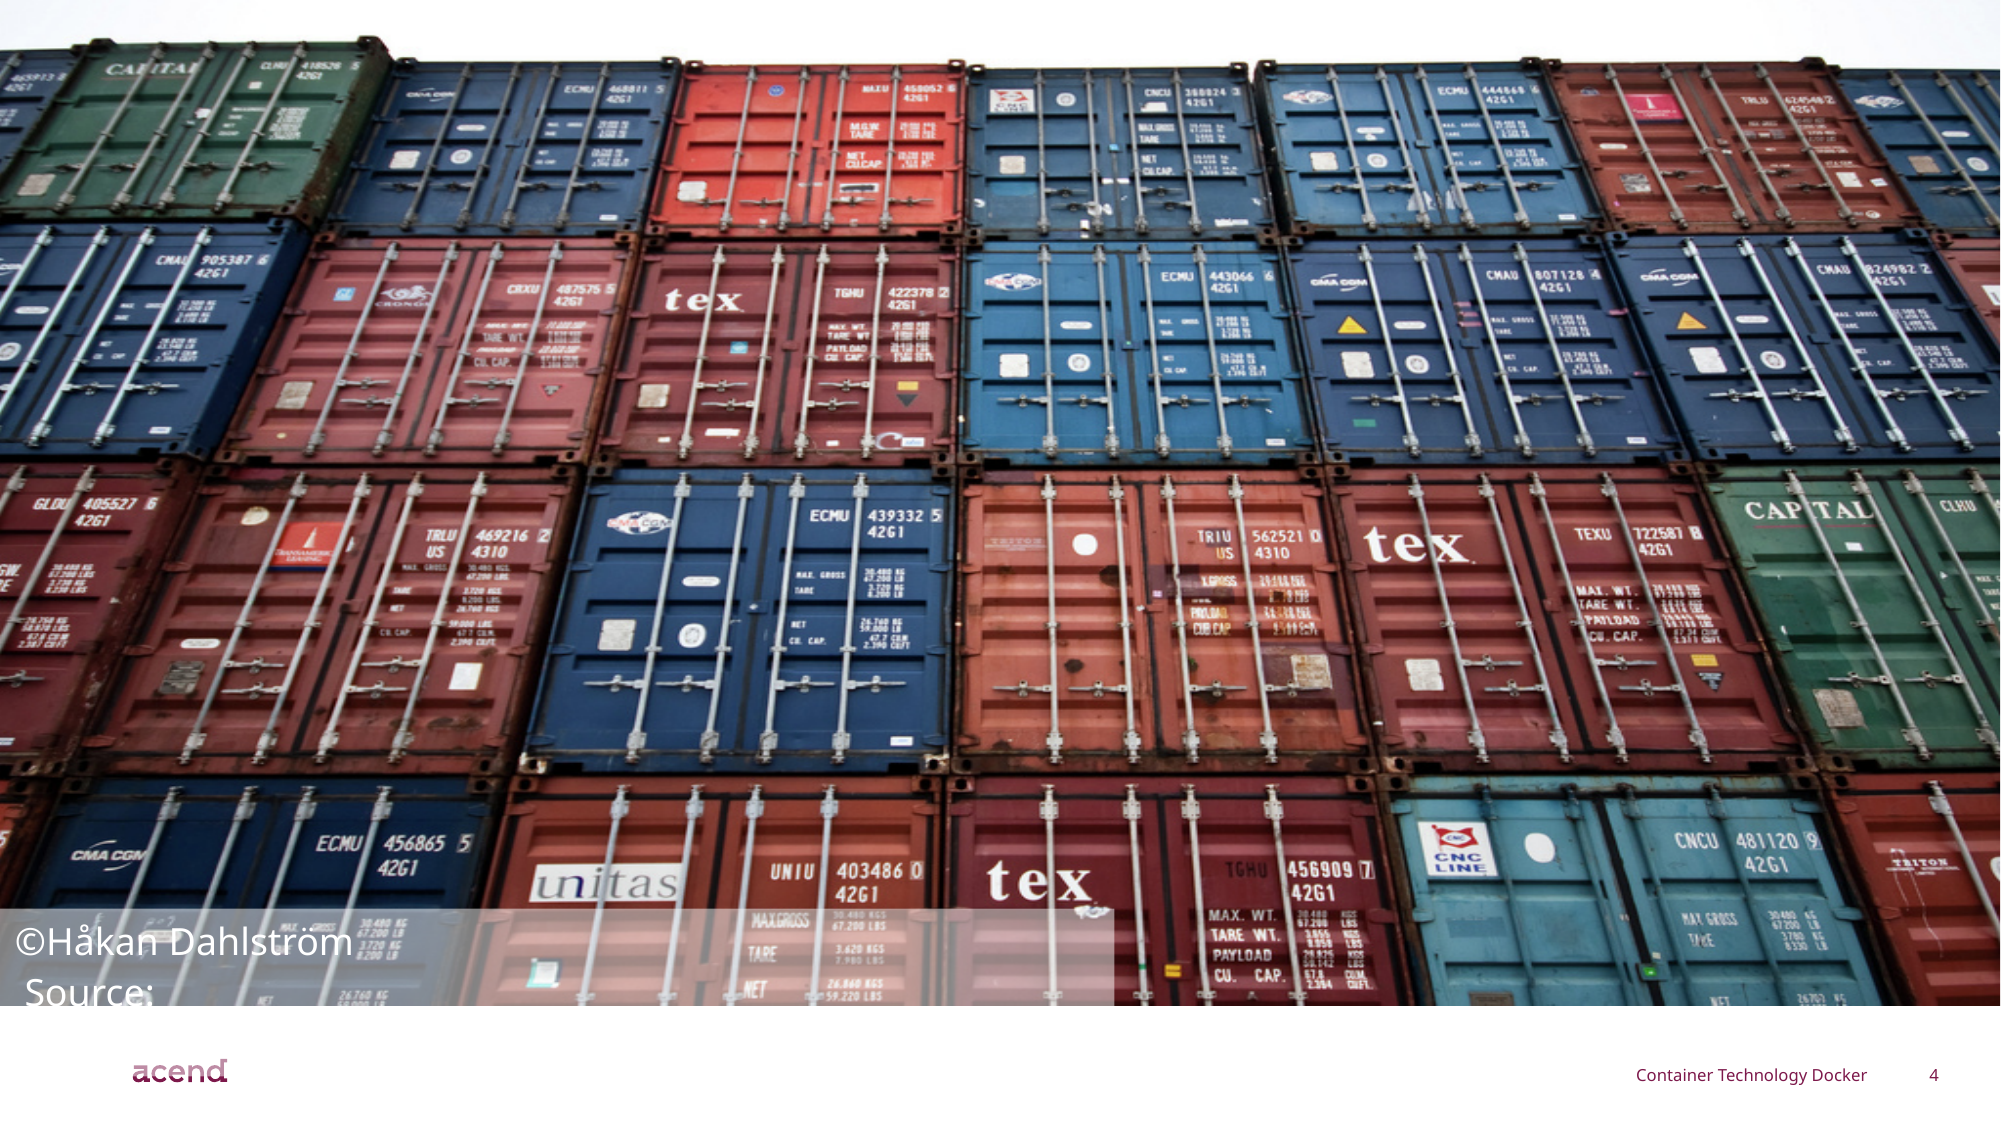

©Håkan Dahlström
 Source: https://www.flickr.com/photos/dahlstroms/3144199355
Container Technology Docker
4